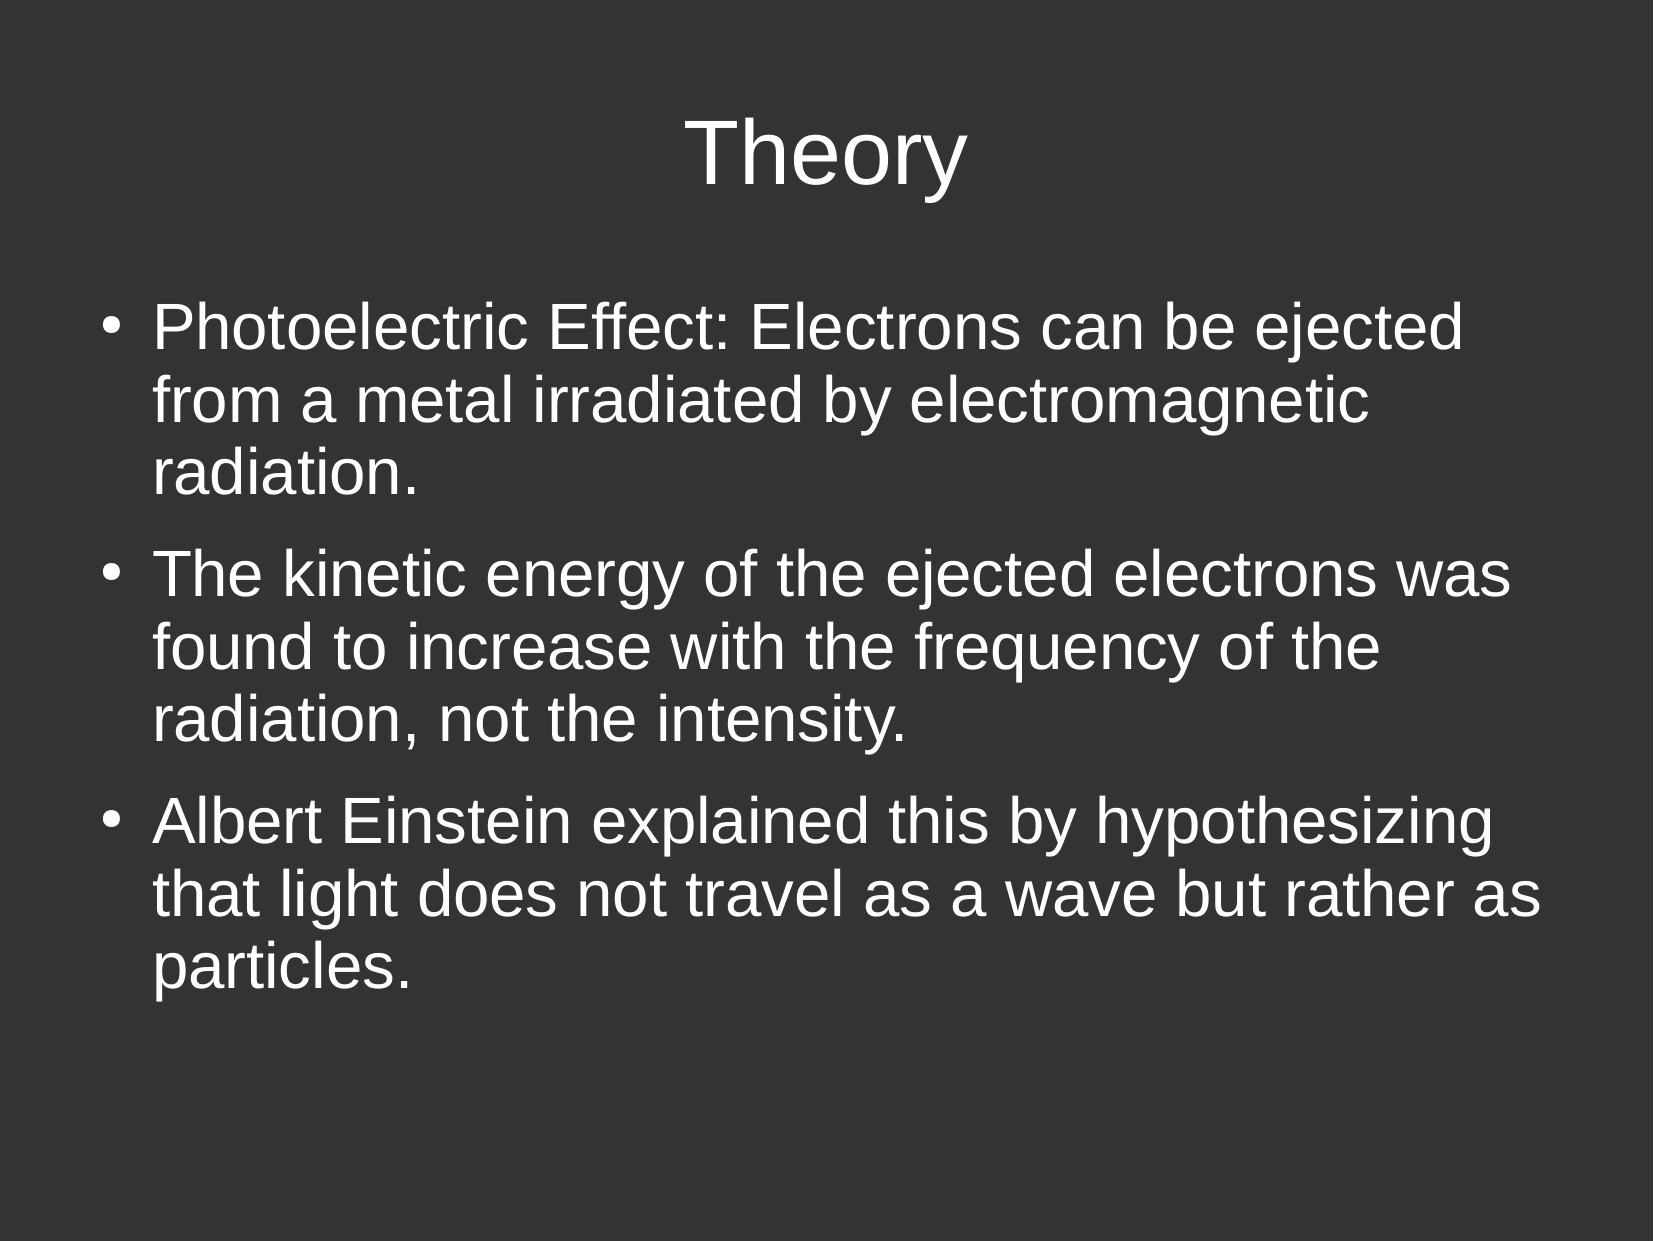

# Theory
Photoelectric Effect: Electrons can be ejected from a metal irradiated by electromagnetic radiation.
The kinetic energy of the ejected electrons was found to increase with the frequency of the radiation, not the intensity.
Albert Einstein explained this by hypothesizing that light does not travel as a wave but rather as particles.